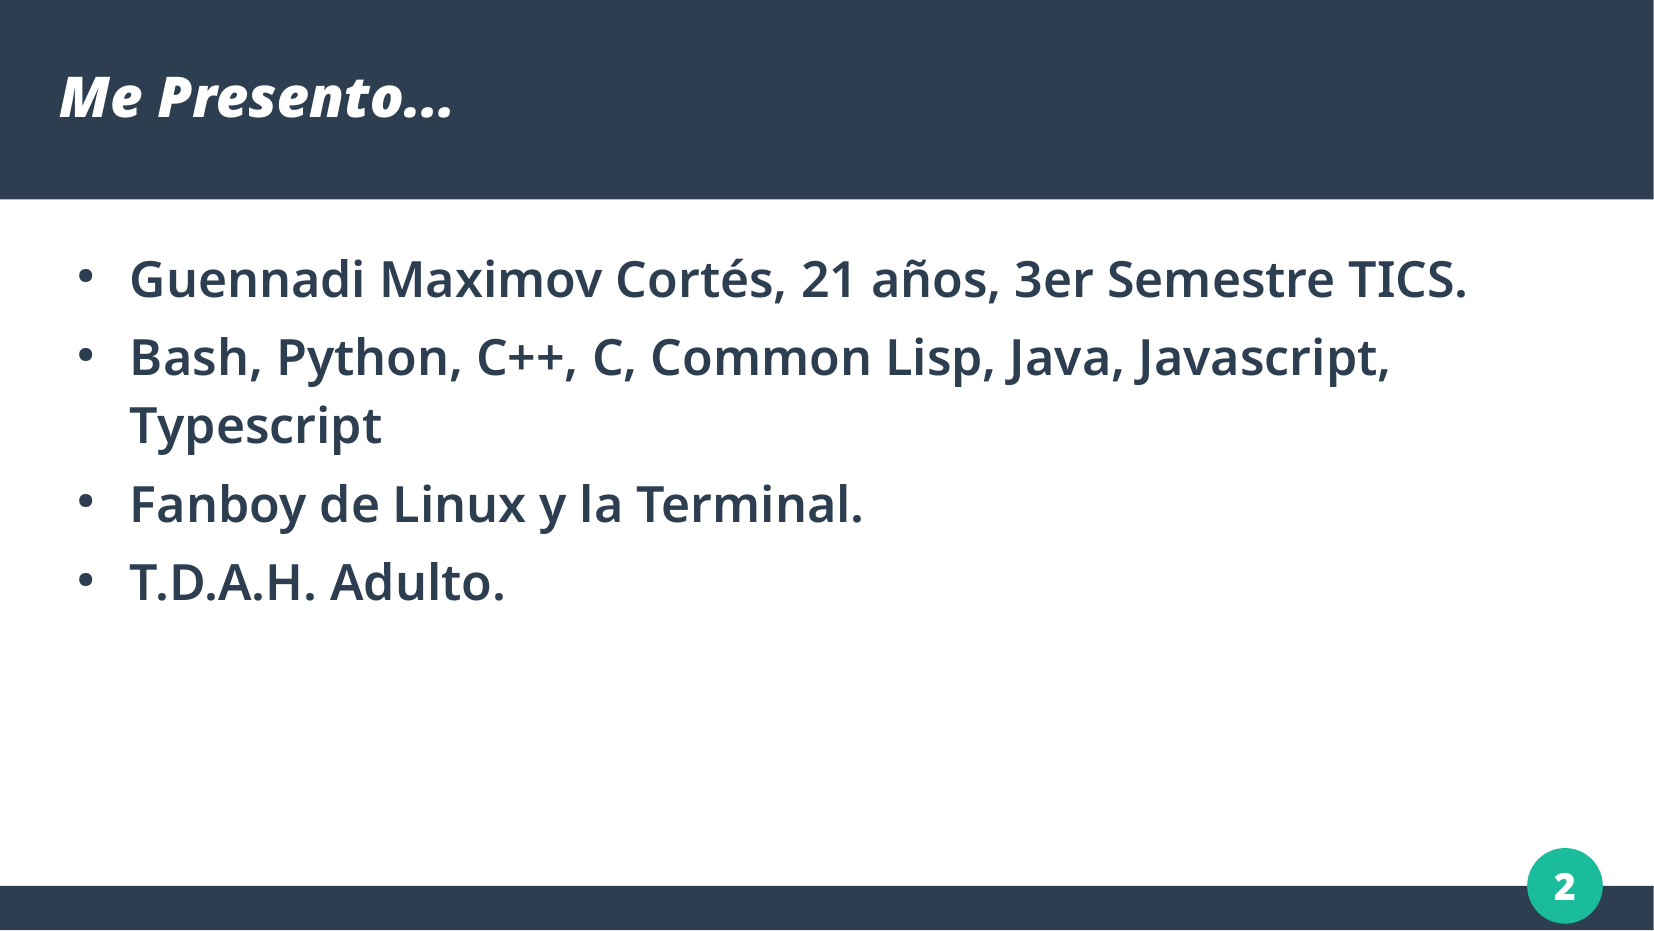

# Me Presento...
Guennadi Maximov Cortés, 21 años, 3er Semestre TICS.
Bash, Python, C++, C, Common Lisp, Java, Javascript, Typescript
Fanboy de Linux y la Terminal.
T.D.A.H. Adulto.